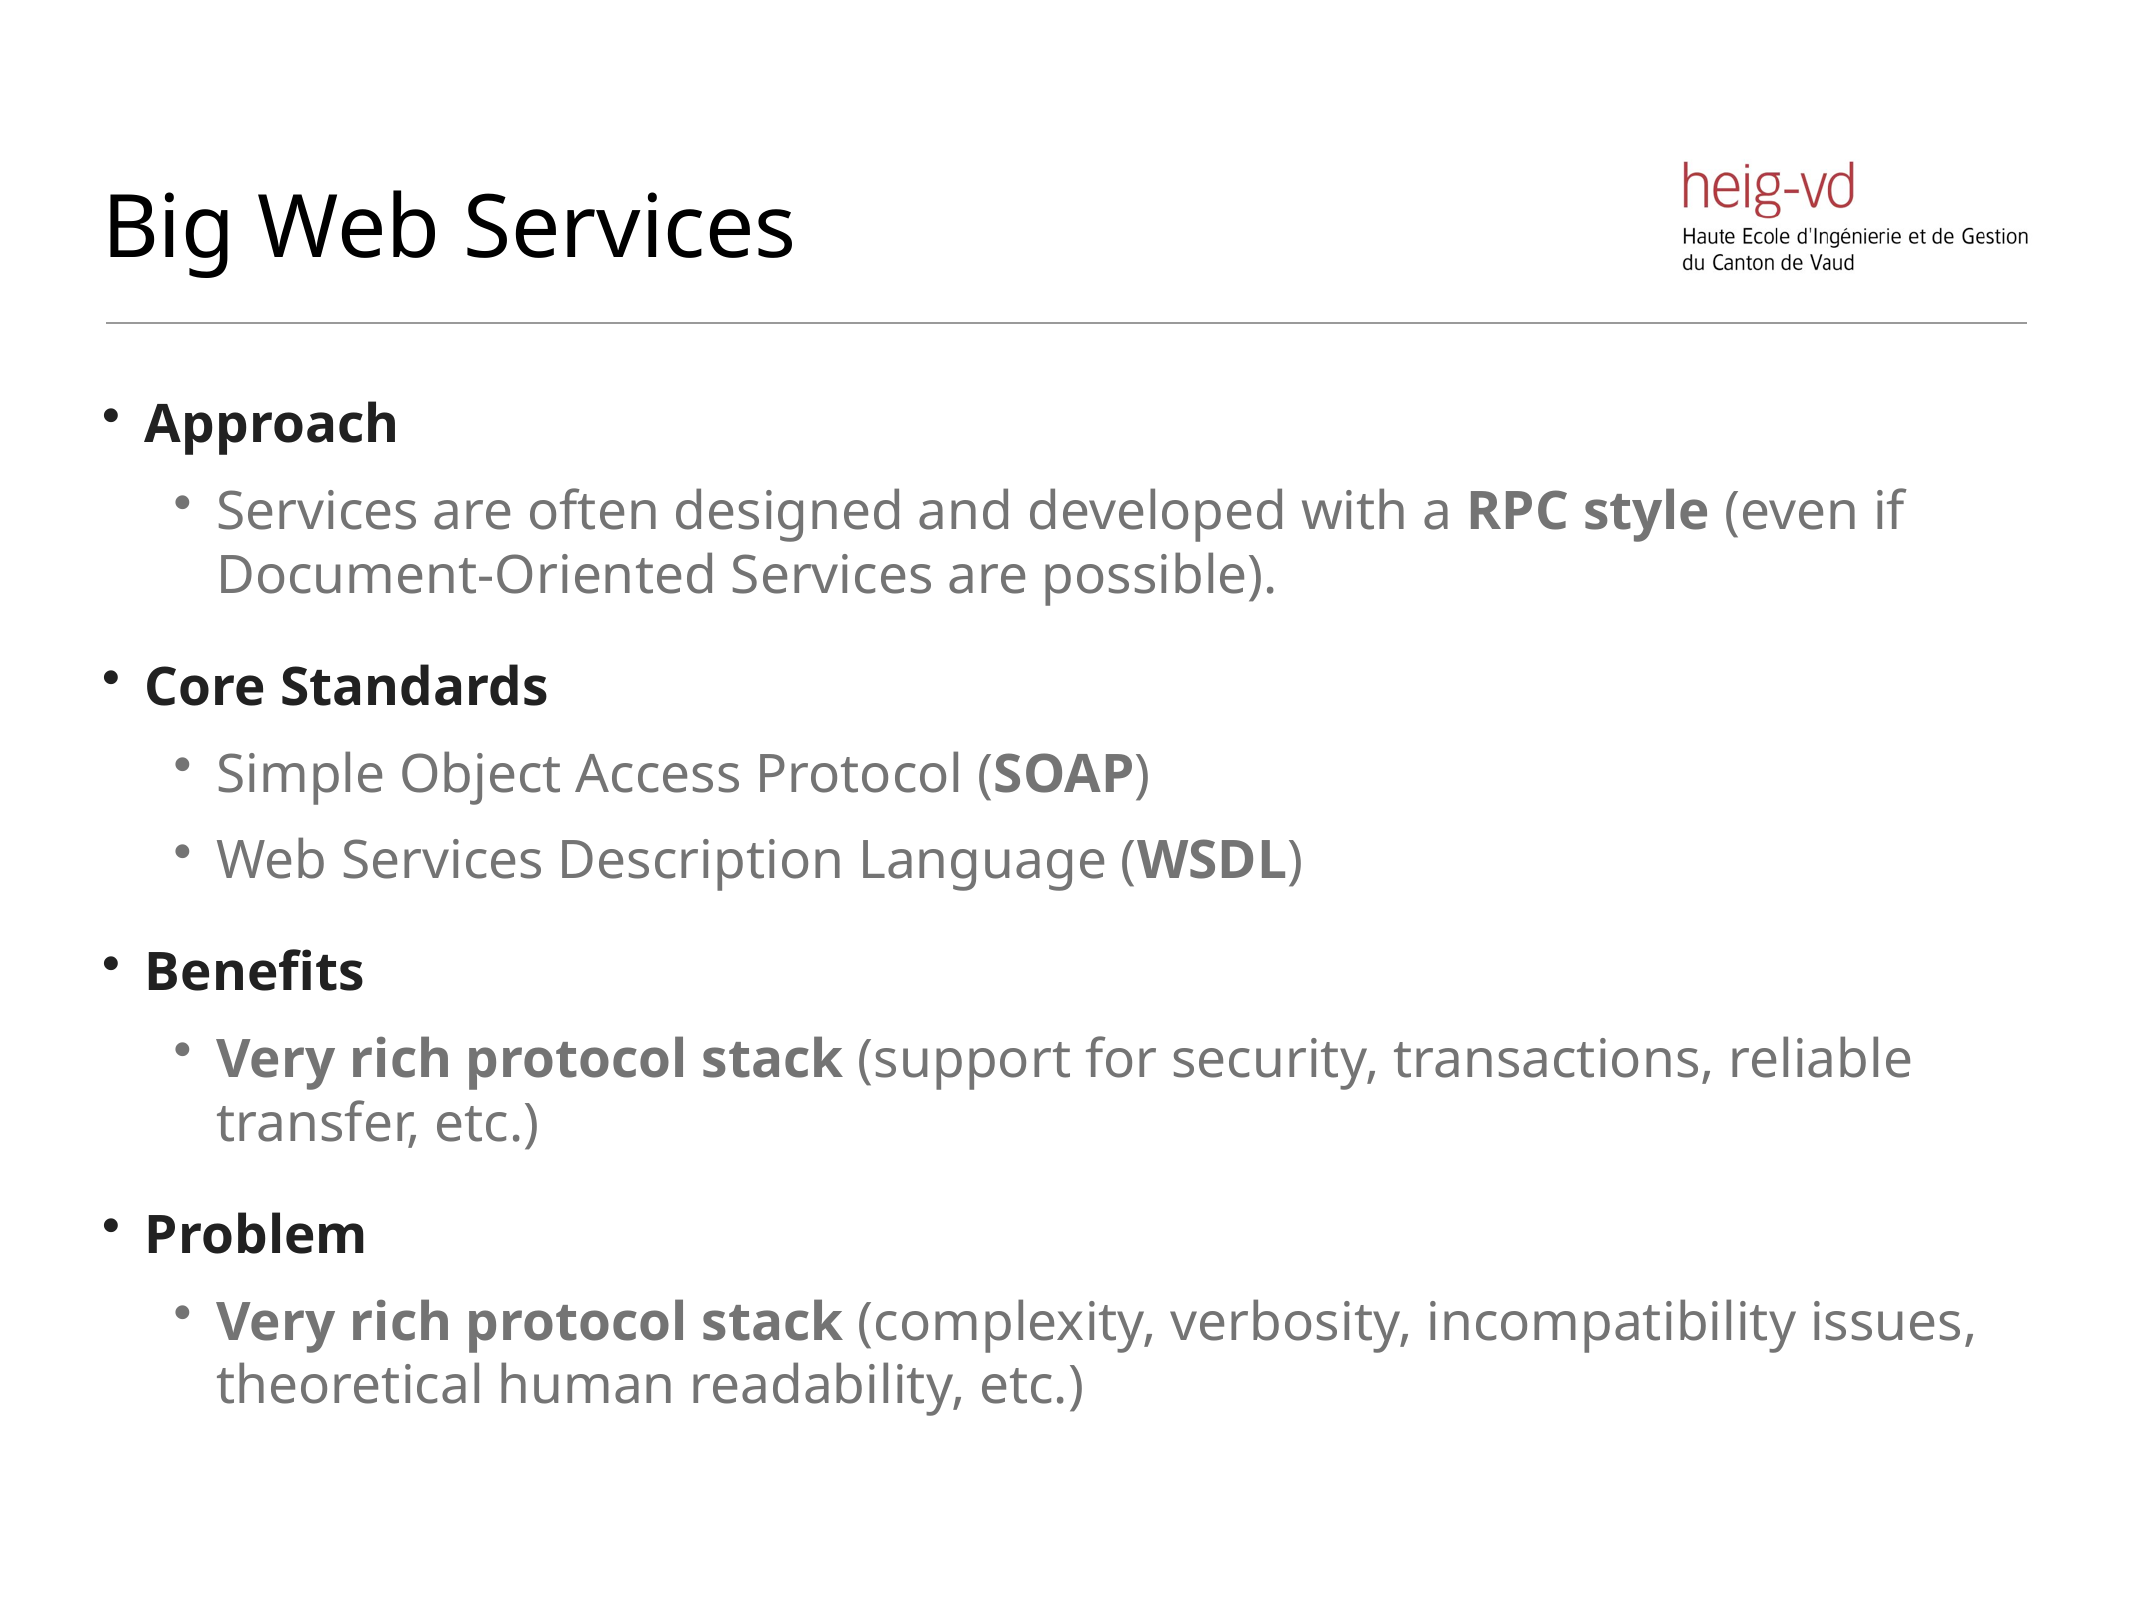

# Big Web Services
Approach
Services are often designed and developed with a RPC style (even if Document-Oriented Services are possible).
Core Standards
Simple Object Access Protocol (SOAP)
Web Services Description Language (WSDL)
Benefits
Very rich protocol stack (support for security, transactions, reliable transfer, etc.)
Problem
Very rich protocol stack (complexity, verbosity, incompatibility issues, theoretical human readability, etc.)